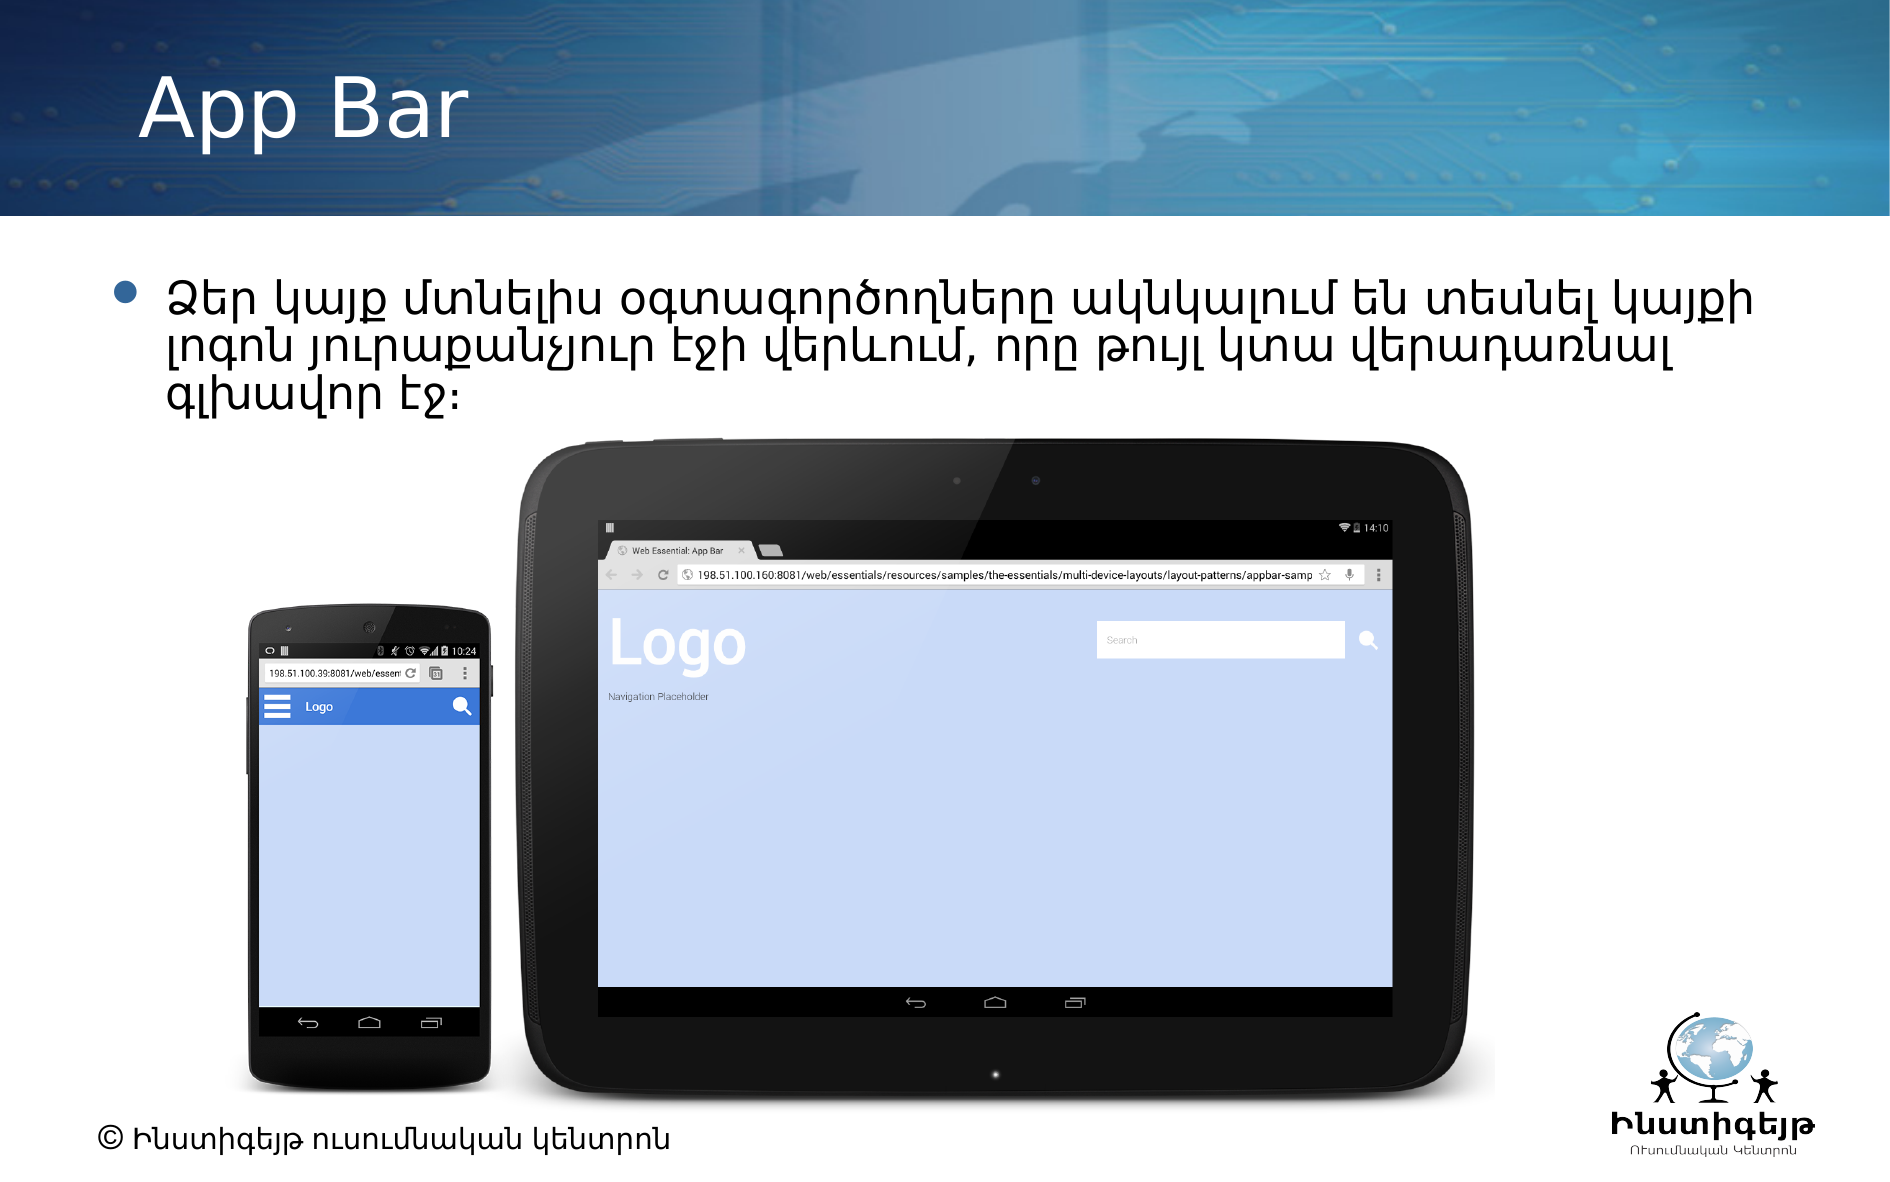

App Bar
# Ձեր կայք մտնելիս օգտագործողները ակնկալում են տեսնել կայքի լոգոն յուրաքանչյուր էջի վերևում, որը թույլ կտա վերադառնալ գլխավոր էջ։